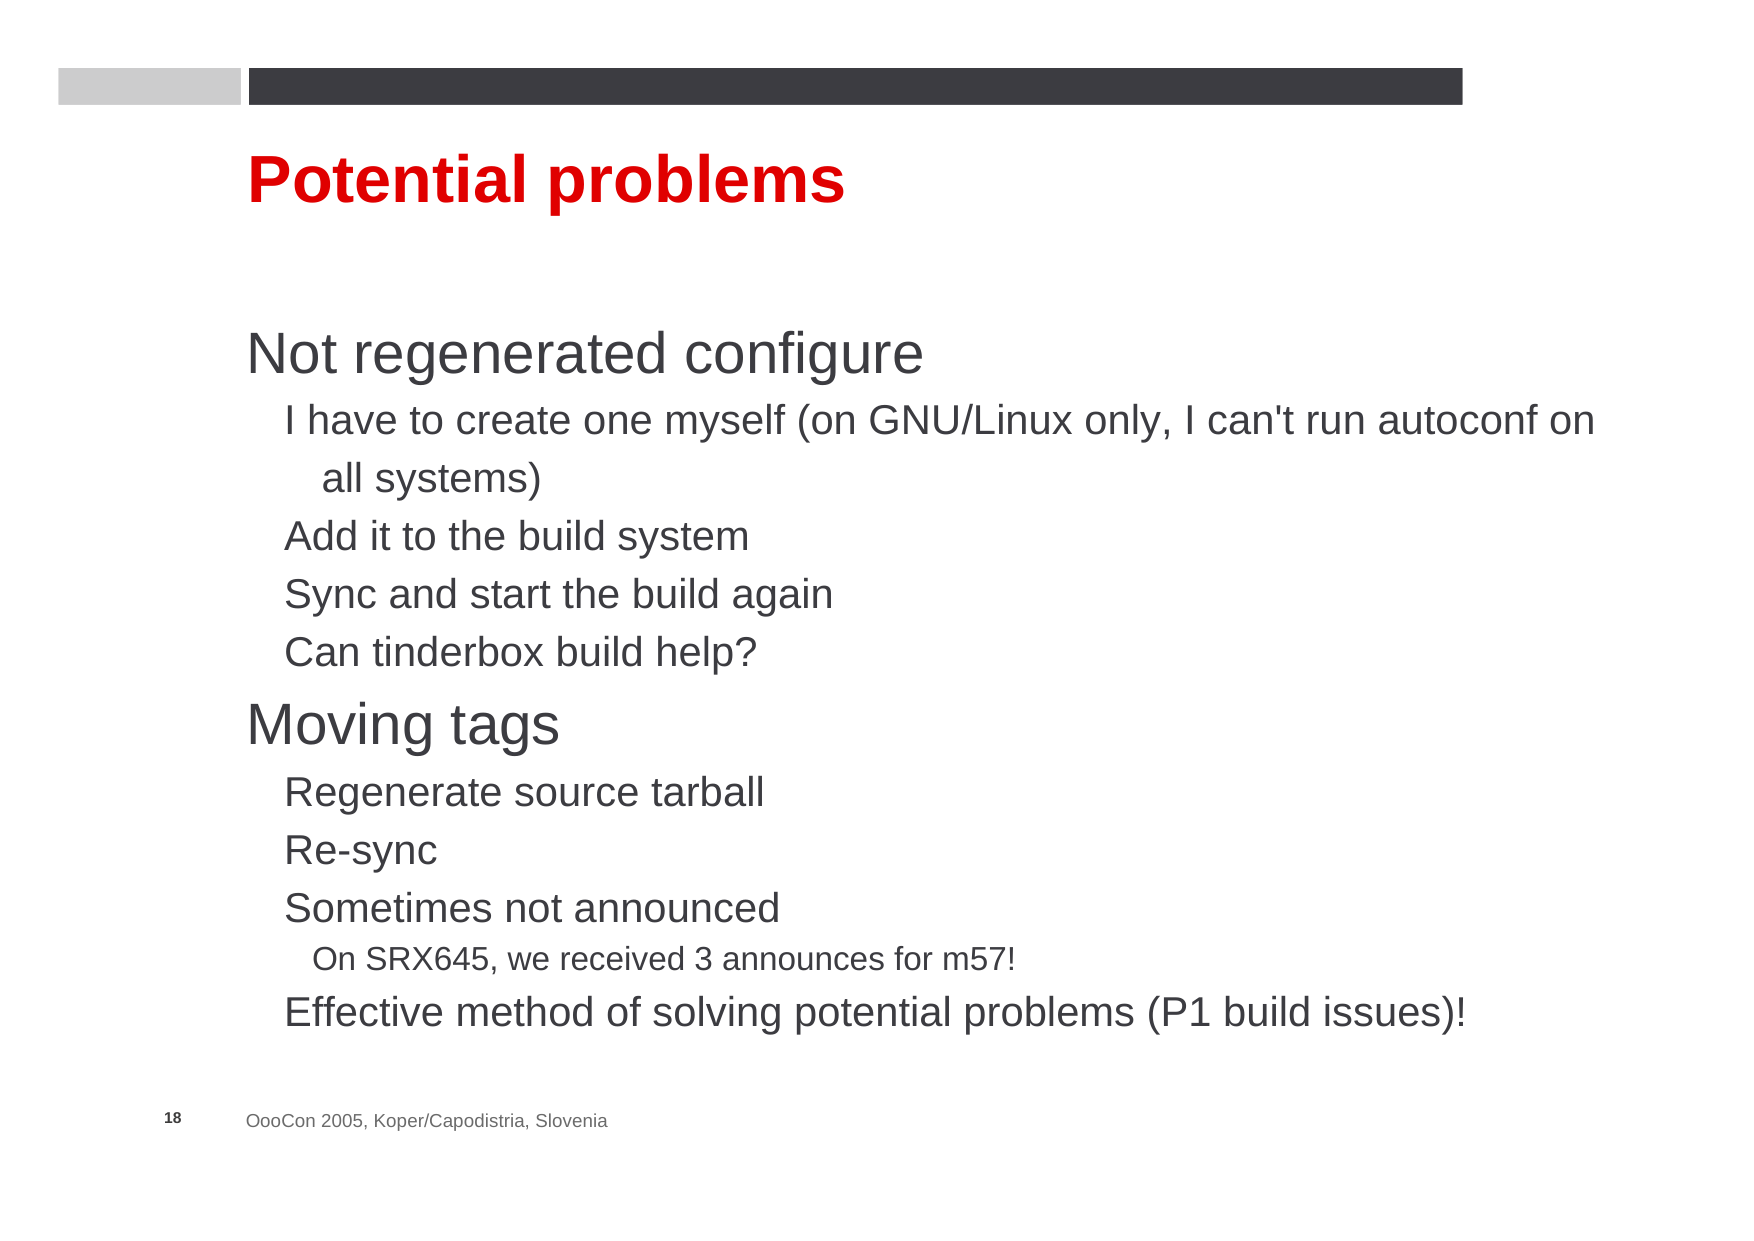

# Potential problems
Not regenerated configure
I have to create one myself (on GNU/Linux only, I can't run autoconf on all systems)
Add it to the build system
Sync and start the build again
Can tinderbox build help?
Moving tags
Regenerate source tarball
Re-sync
Sometimes not announced
On SRX645, we received 3 announces for m57!
Effective method of solving potential problems (P1 build issues)!